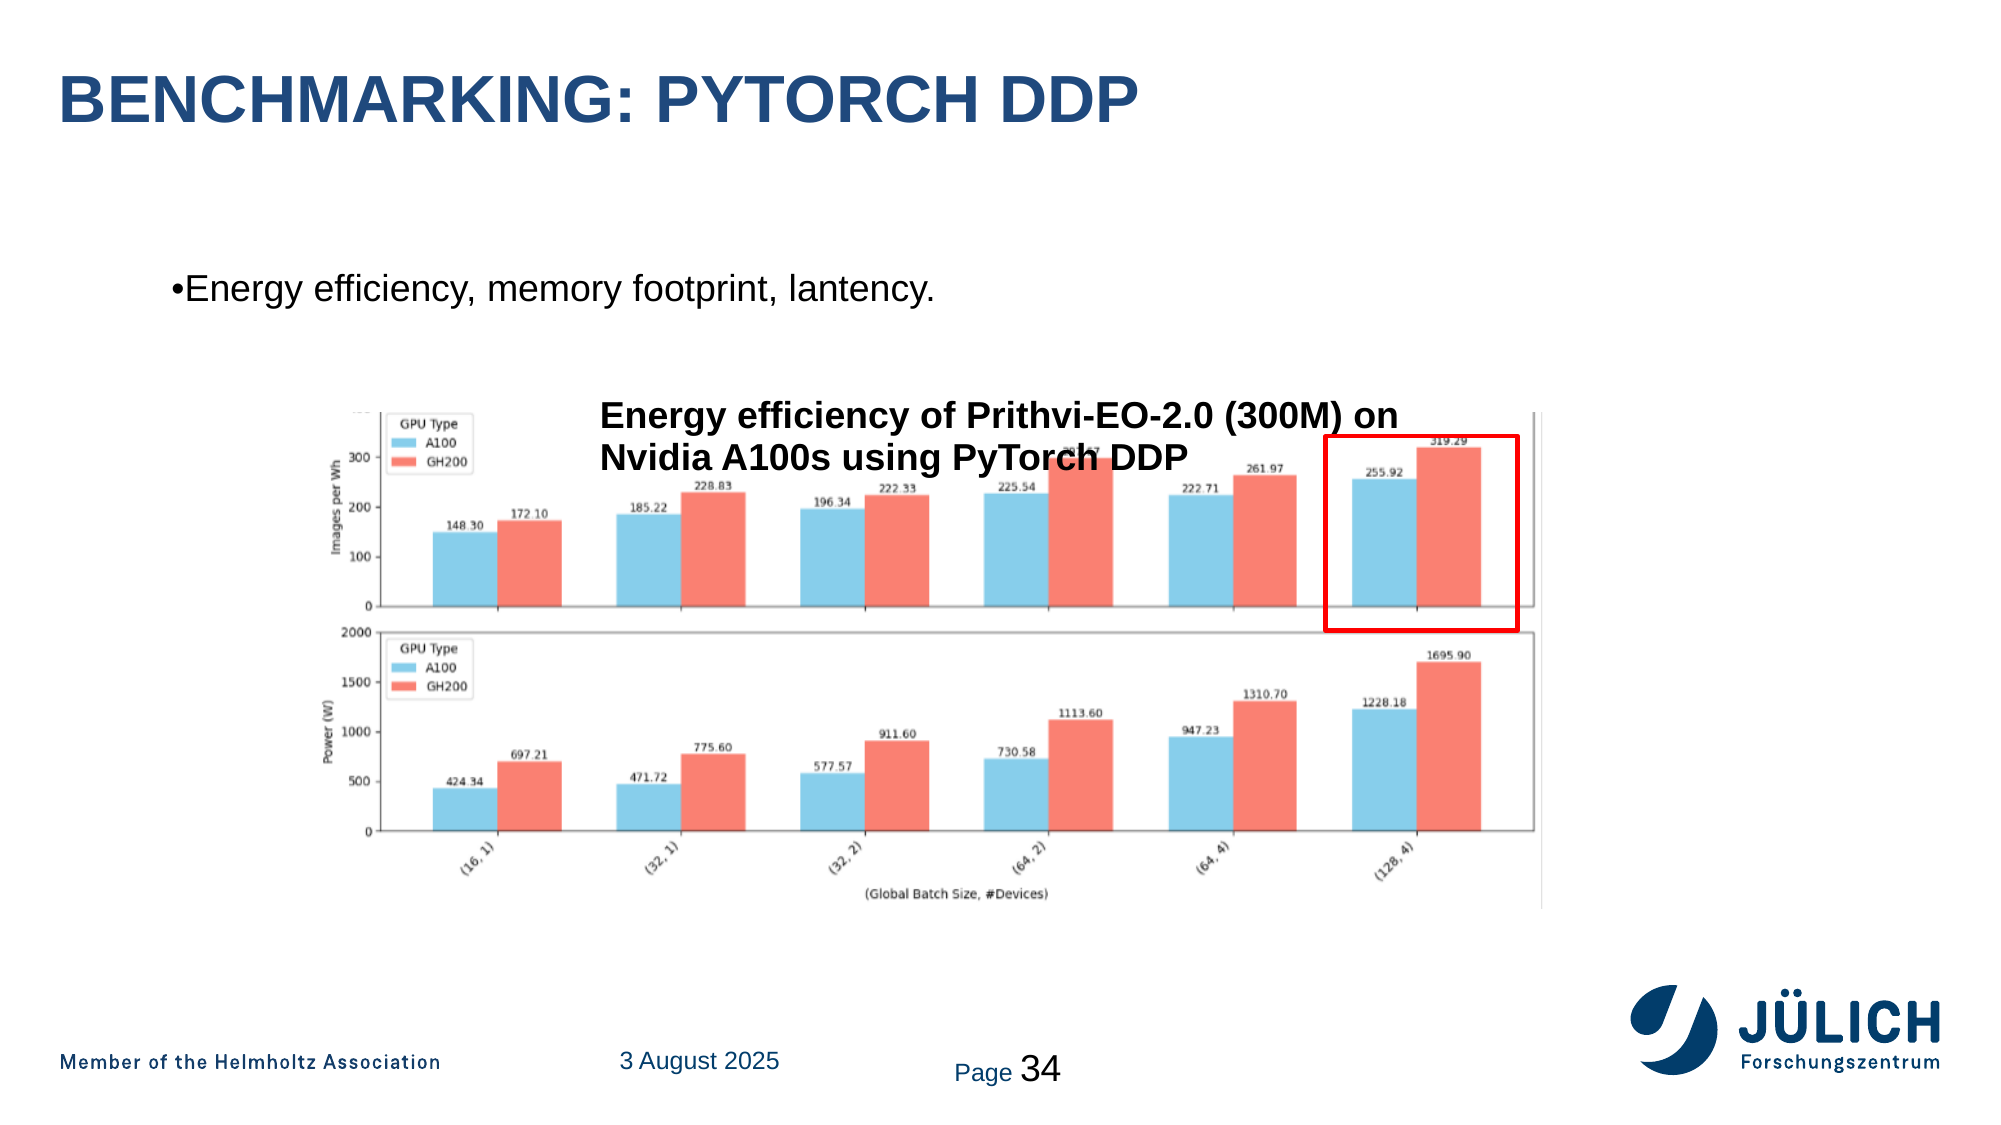

# benchmarking: pytorch DDP
Energy efficiency, memory footprint, lantency.
Energy efficiency of Prithvi-EO-2.0 (300M) on Nvidia A100s using PyTorch DDP
3 August 2025
Page